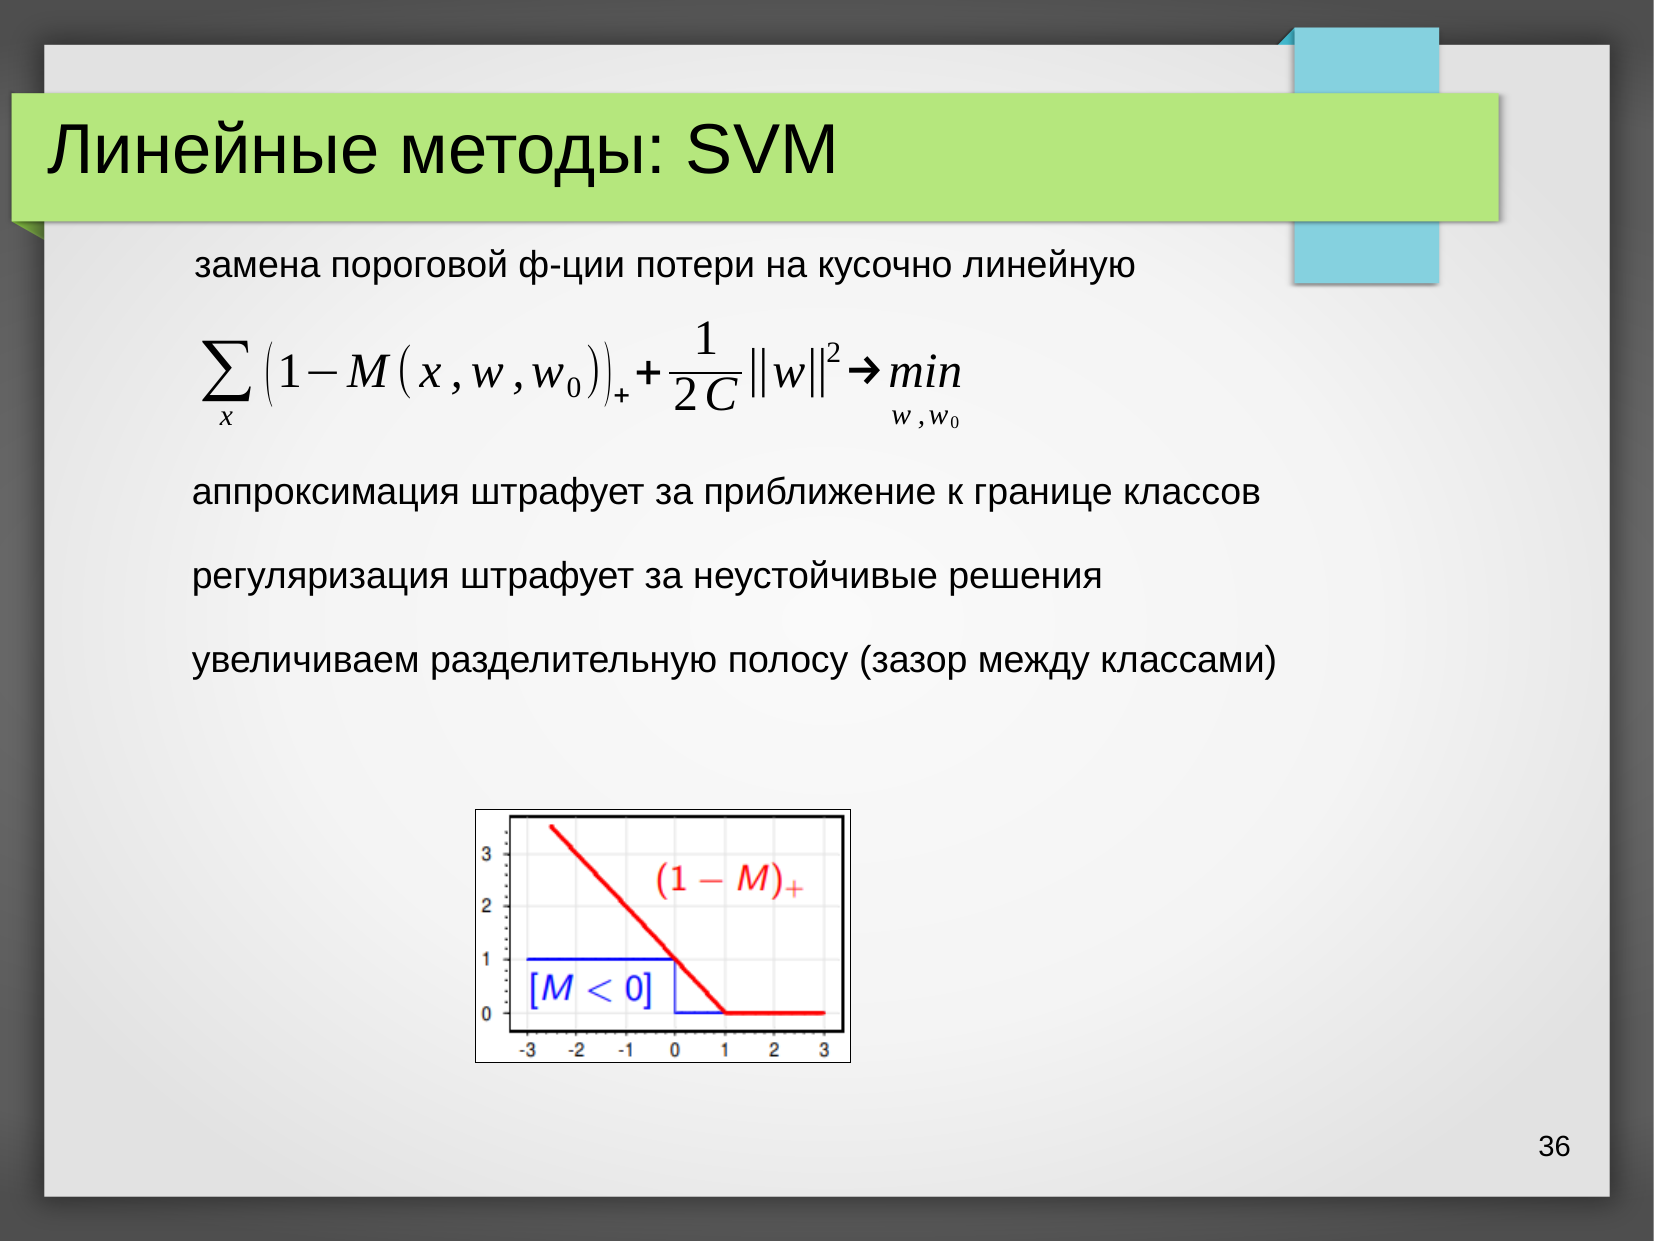

# Линейные методы: SVM
замена пороговой ф-ции потери на кусочно линейную
аппрокcимация штрафует за приближение к границе классов
регуляризация штрафует за неустойчивые решения
увеличиваем разделительную полосу (зазор между классами)
36